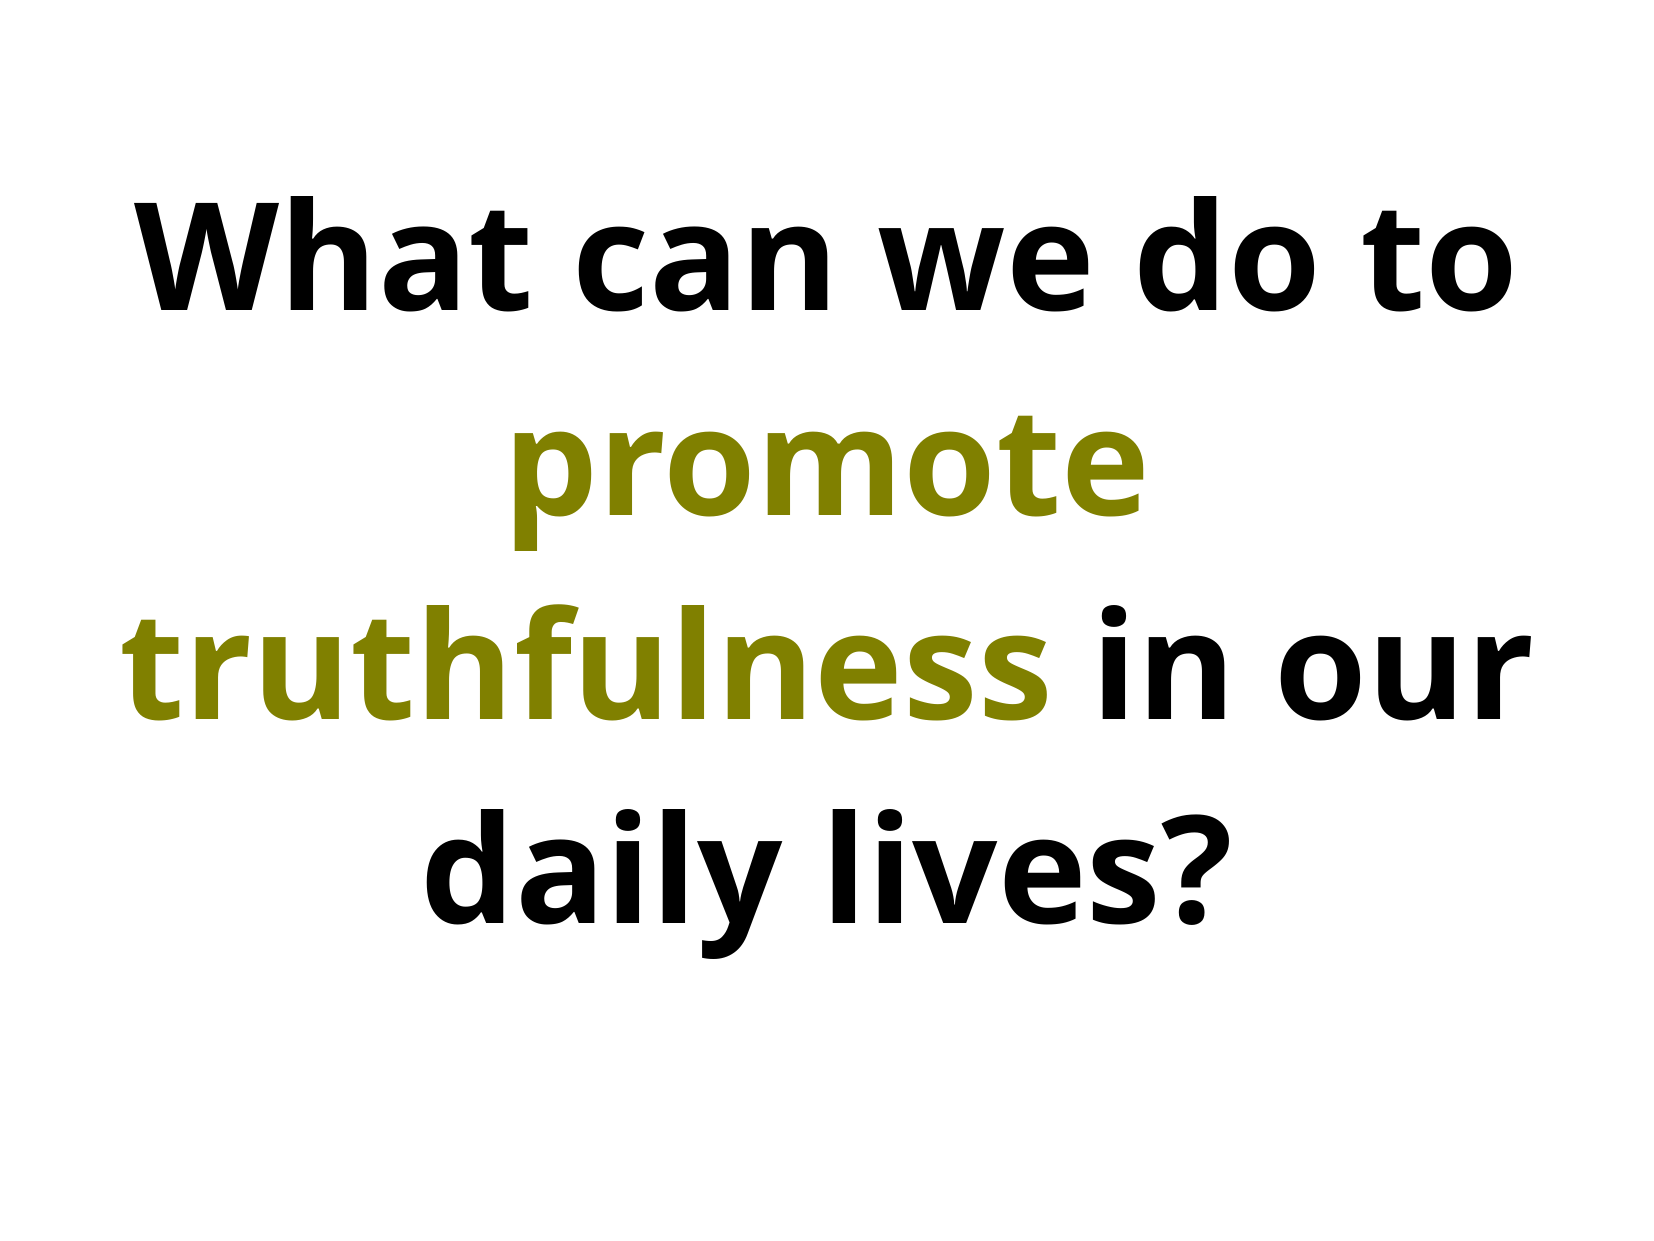

# What can we do to promote truthfulness in our daily lives?